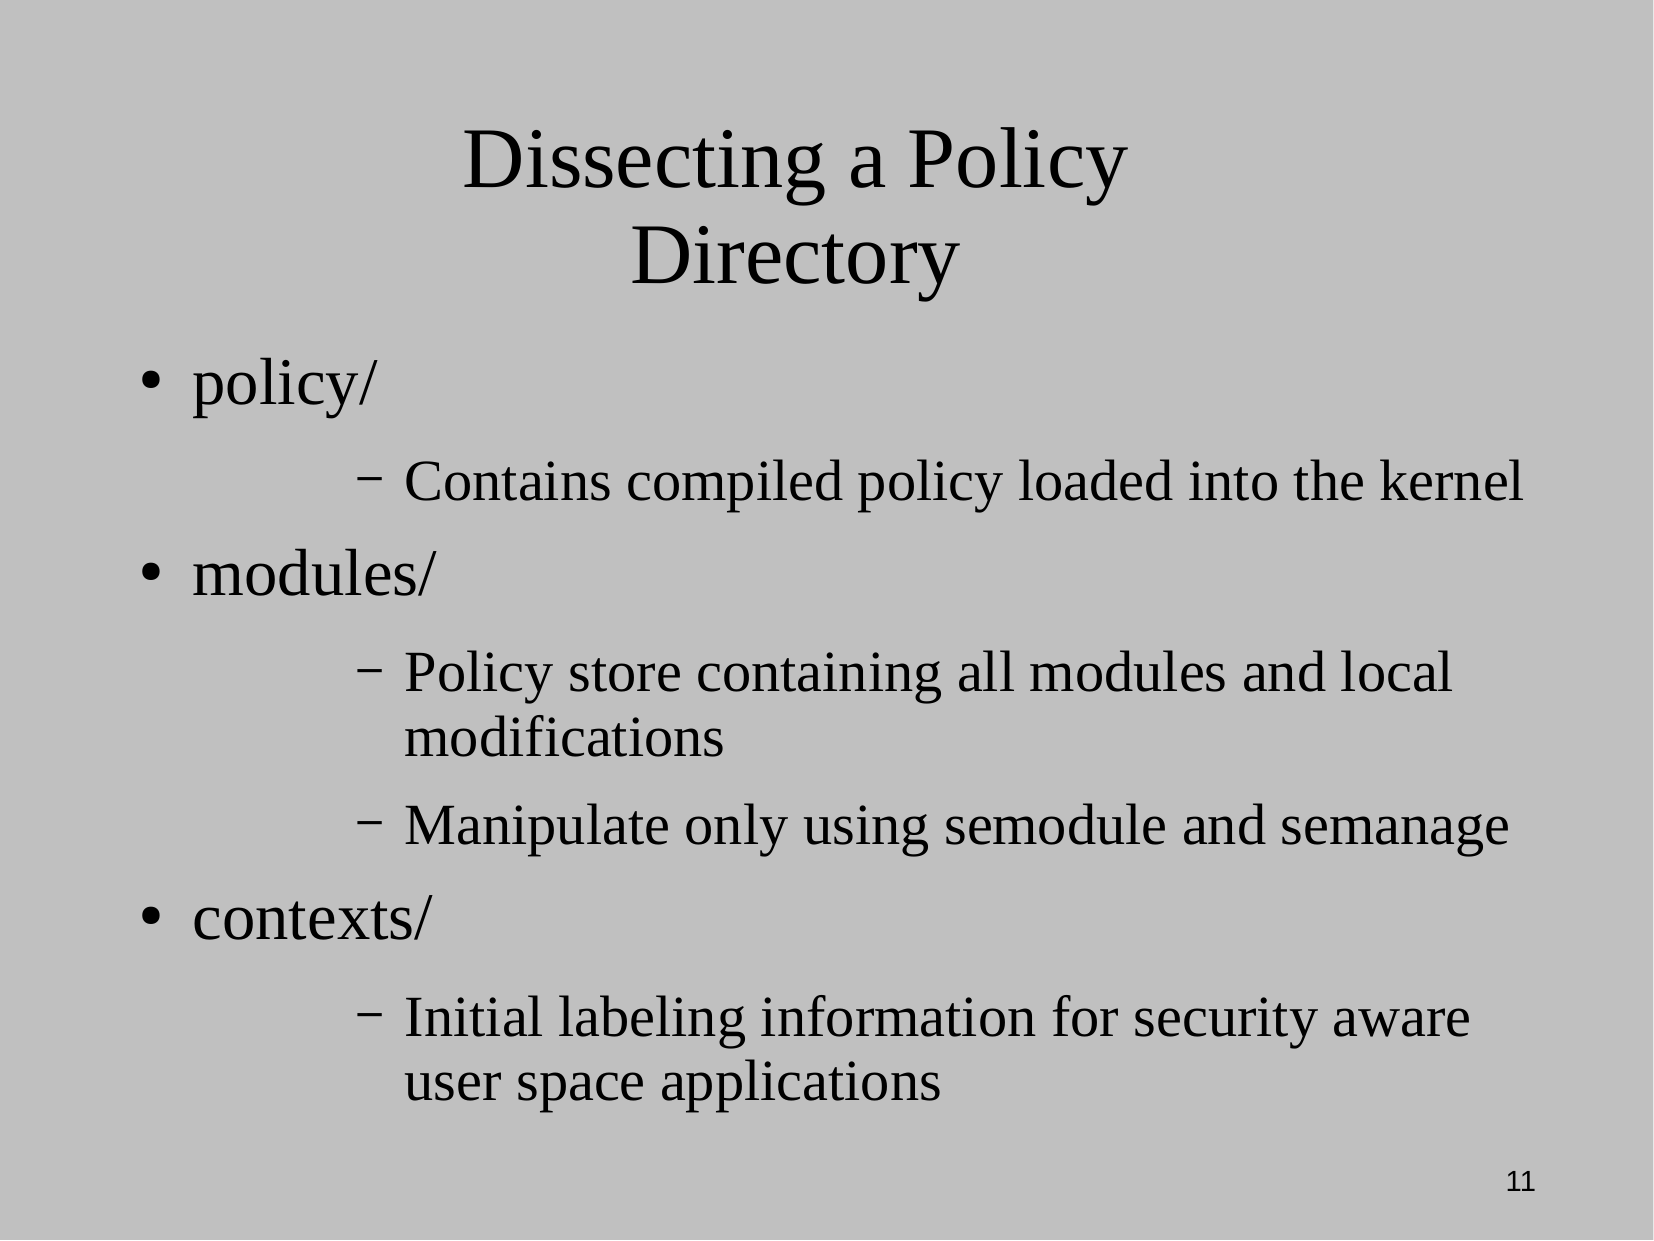

# Dissecting a Policy Directory
policy/
Contains compiled policy loaded into the kernel
modules/
Policy store containing all modules and local modifications
Manipulate only using semodule and semanage
contexts/
Initial labeling information for security aware user space applications